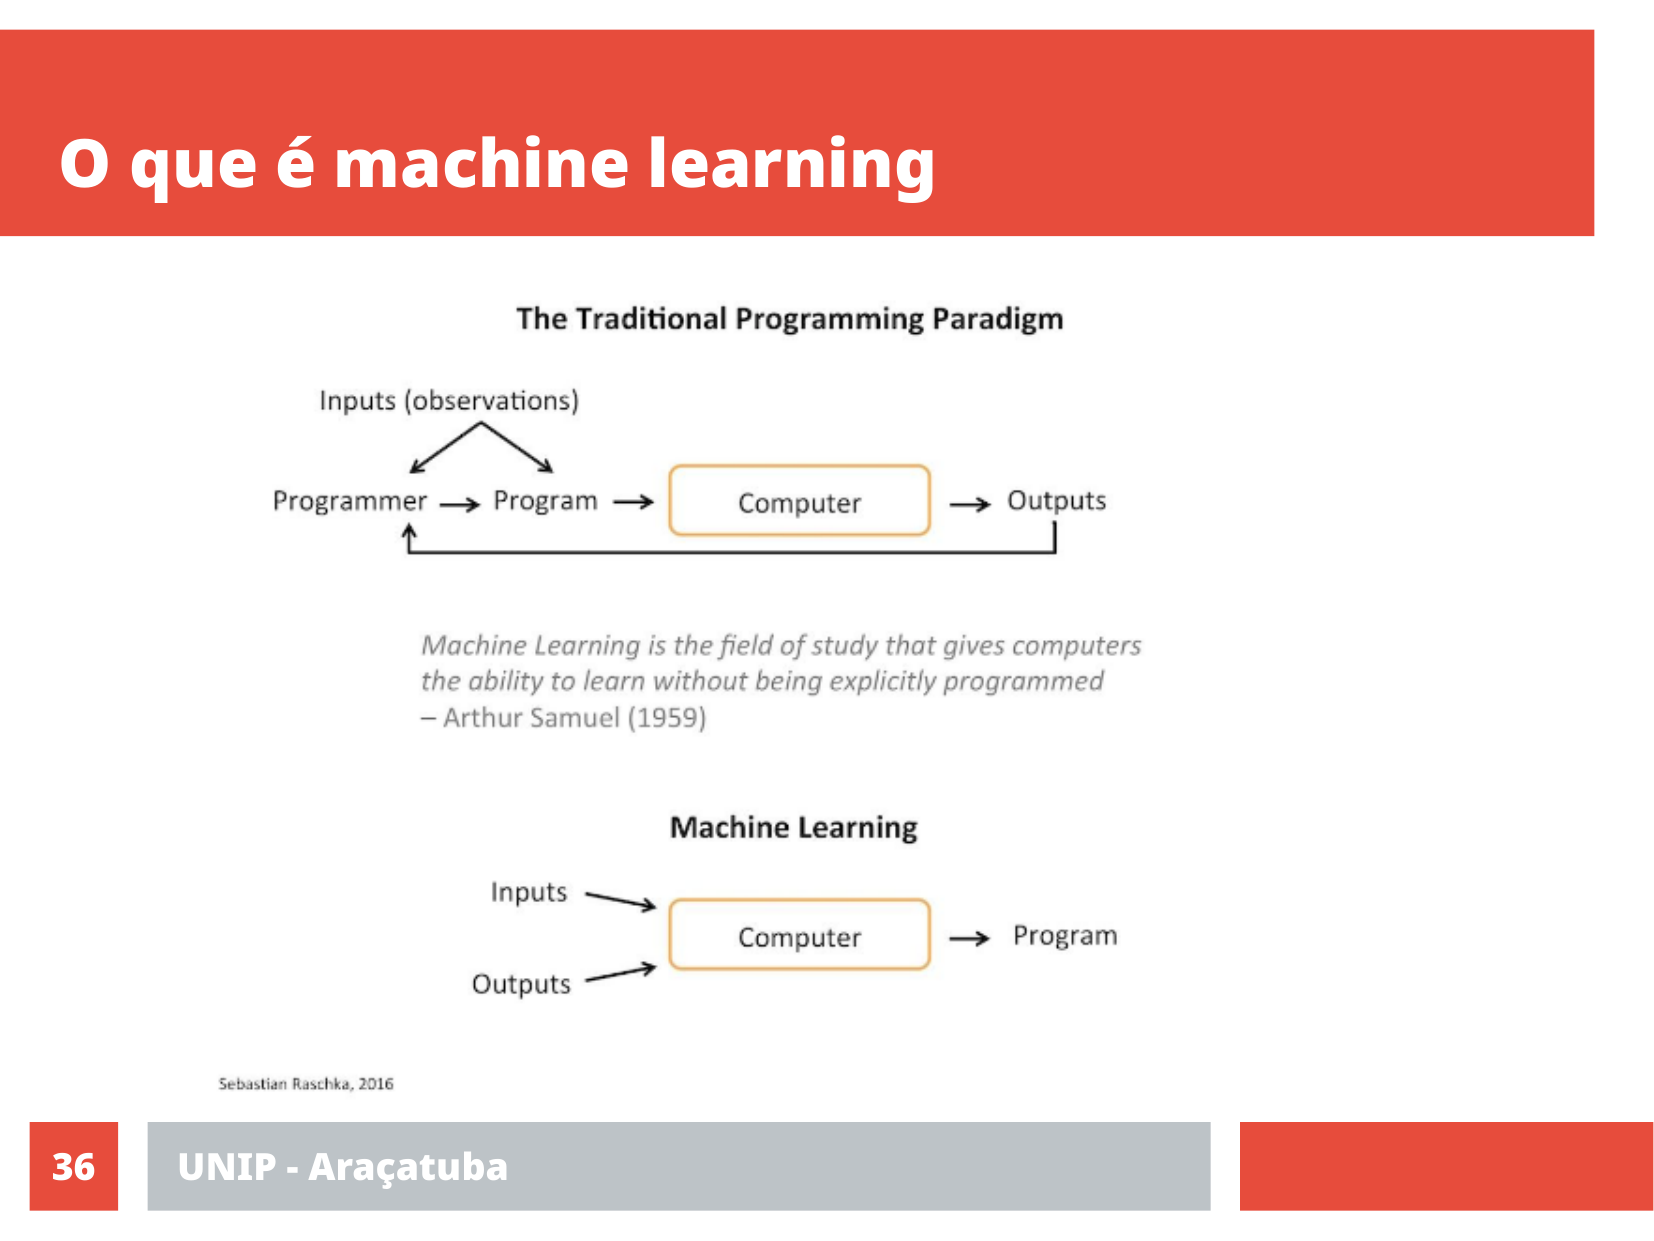

# O que é machine learning
36
UNIP - Araçatuba